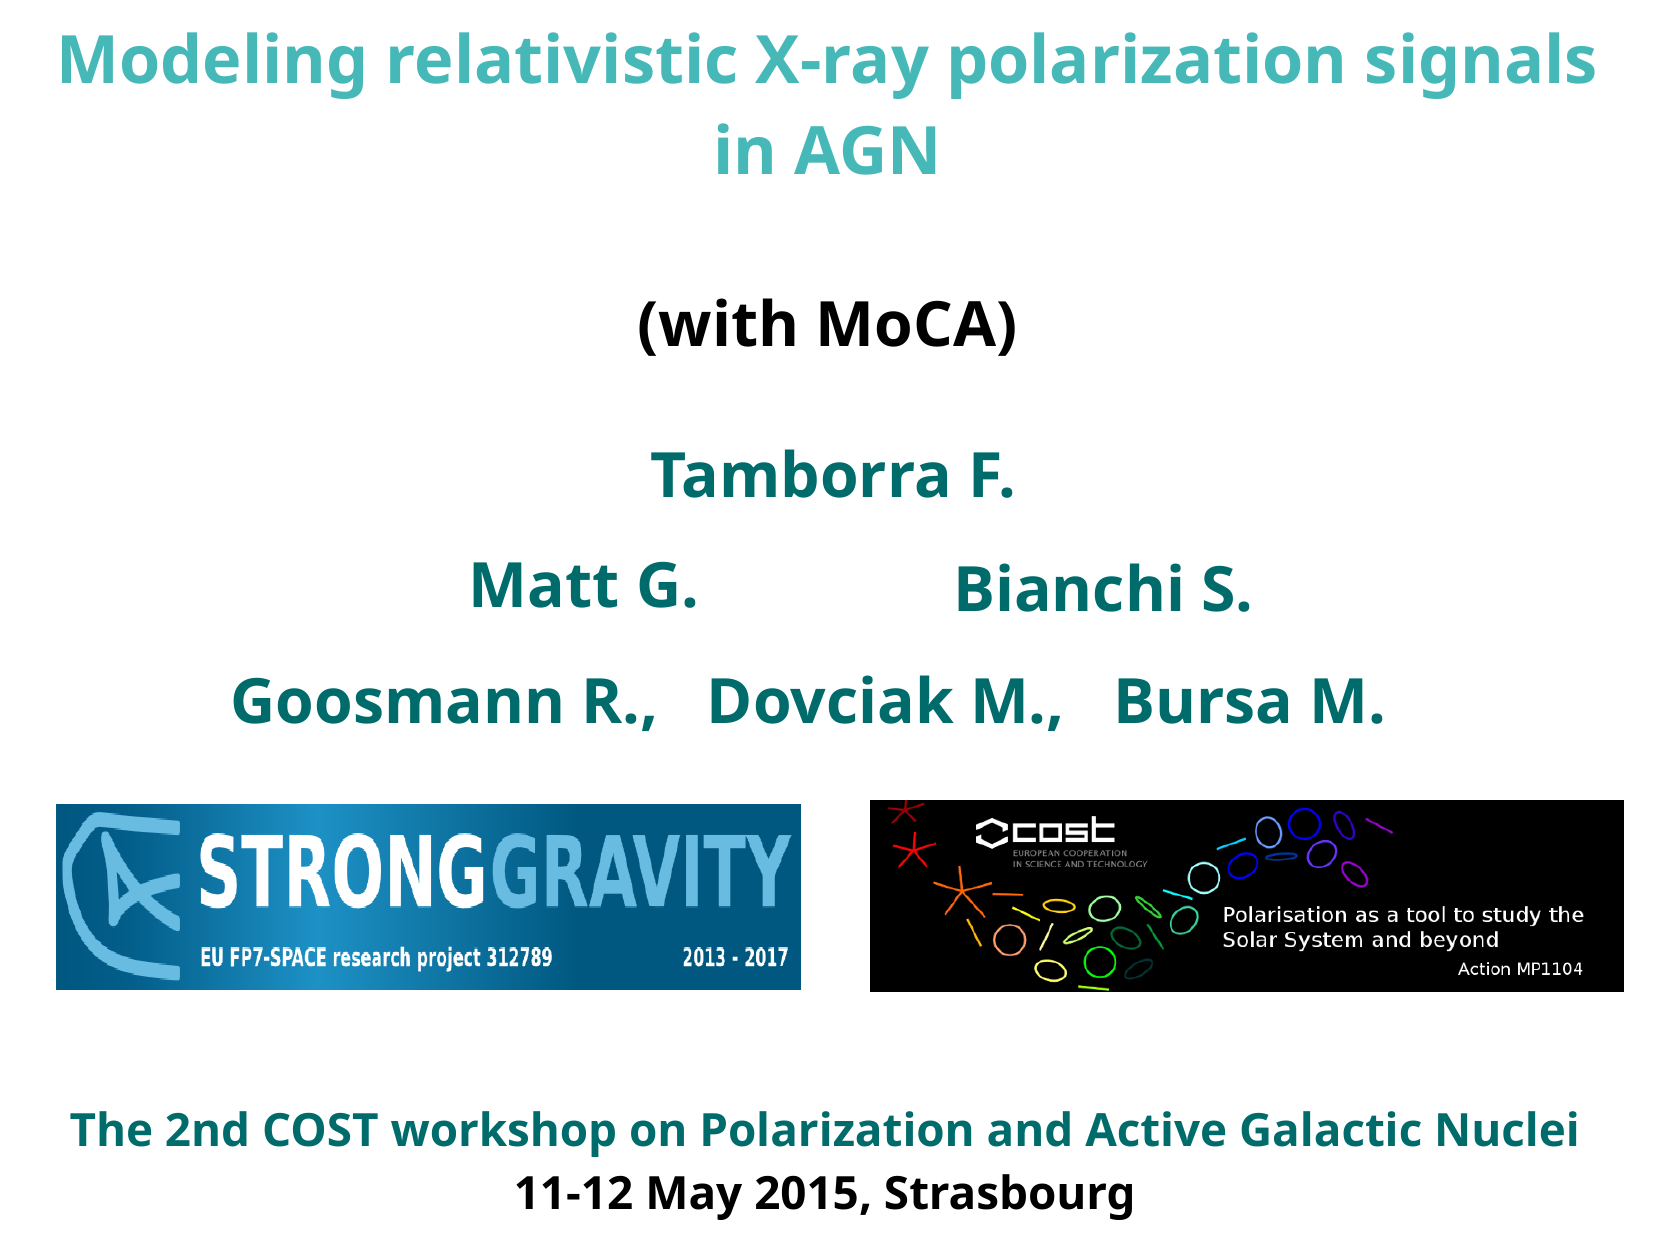

# Modeling relativistic X-ray polarization signals in AGN (with MoCA)
Tamborra F.
Matt G.
Bianchi S.
Goosmann R., Dovciak M., Bursa M.
The 2nd COST workshop on Polarization and Active Galactic Nuclei
11-12 May 2015, Strasbourg